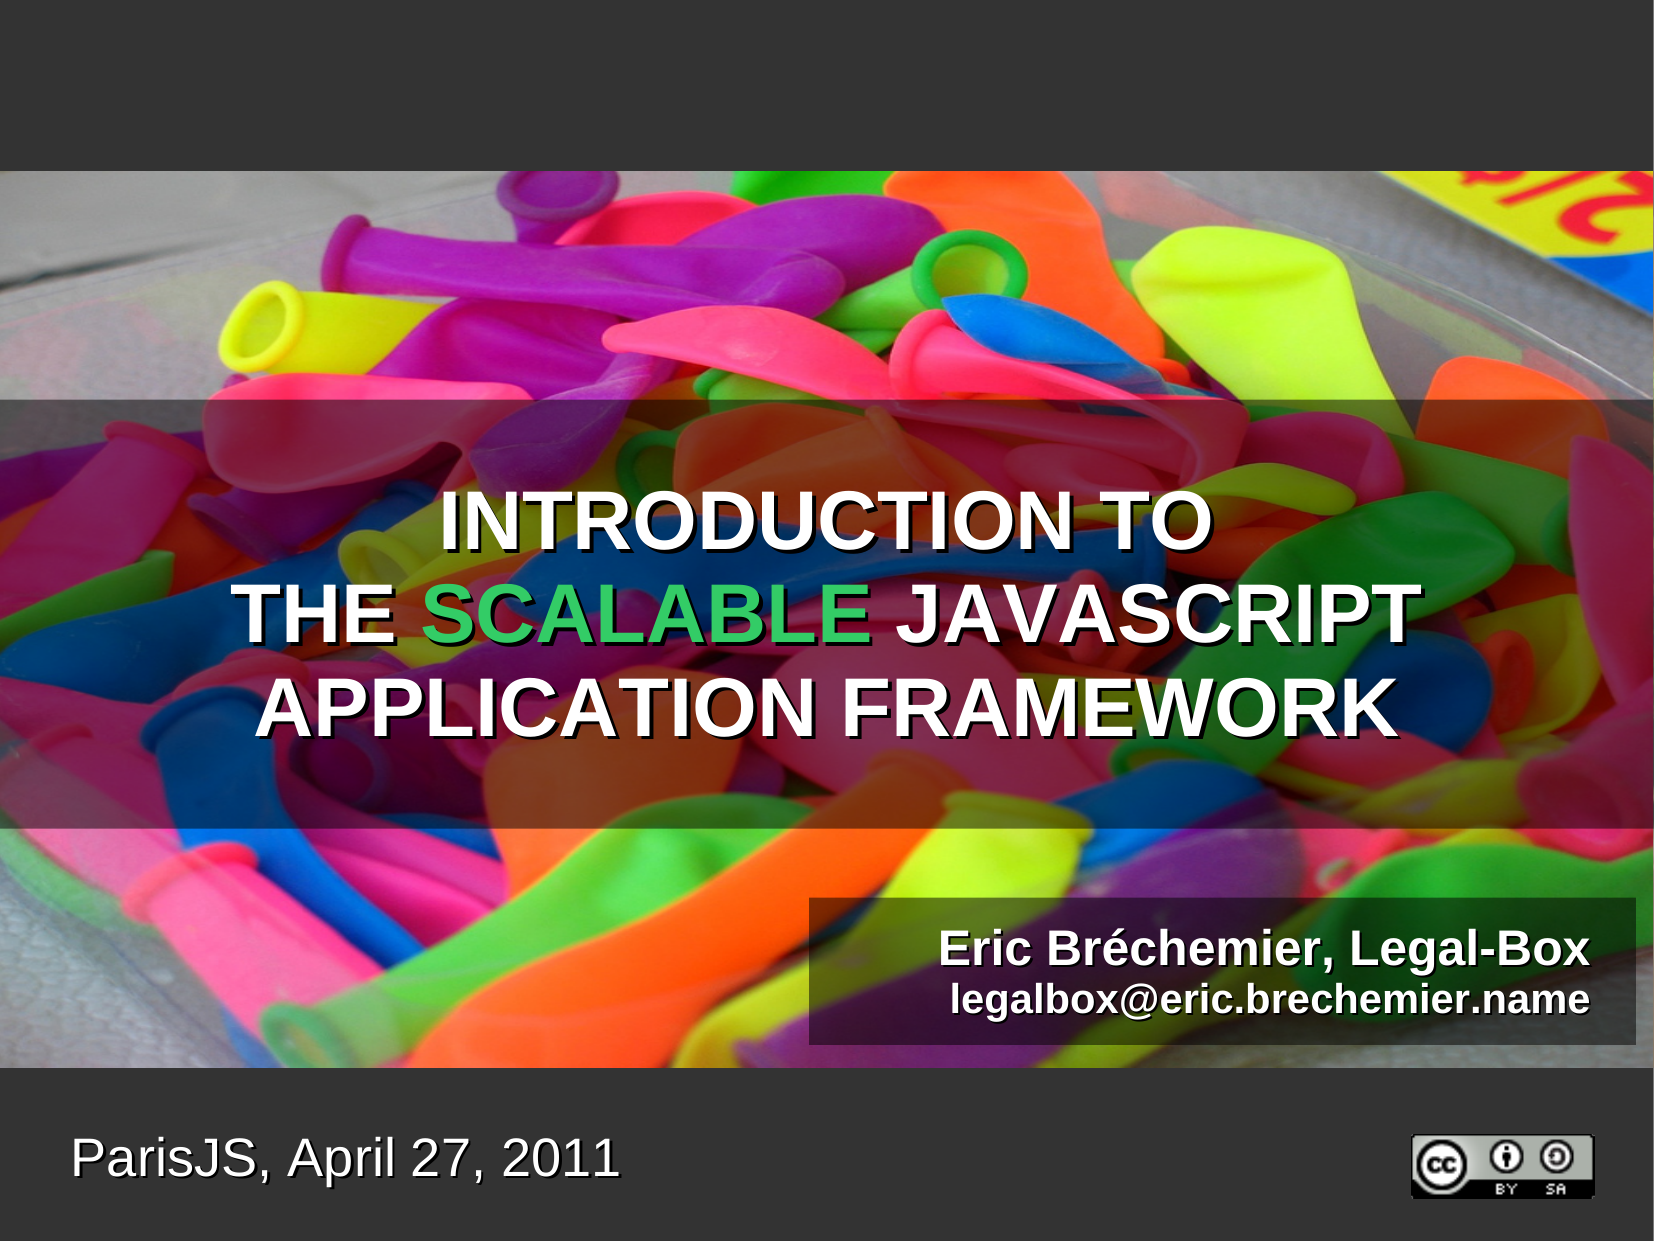

# INTRODUCTION TO THE SCALABLE JAVASCRIPT APPLICATION FRAMEWORK
ParisJS, April 27, 2011